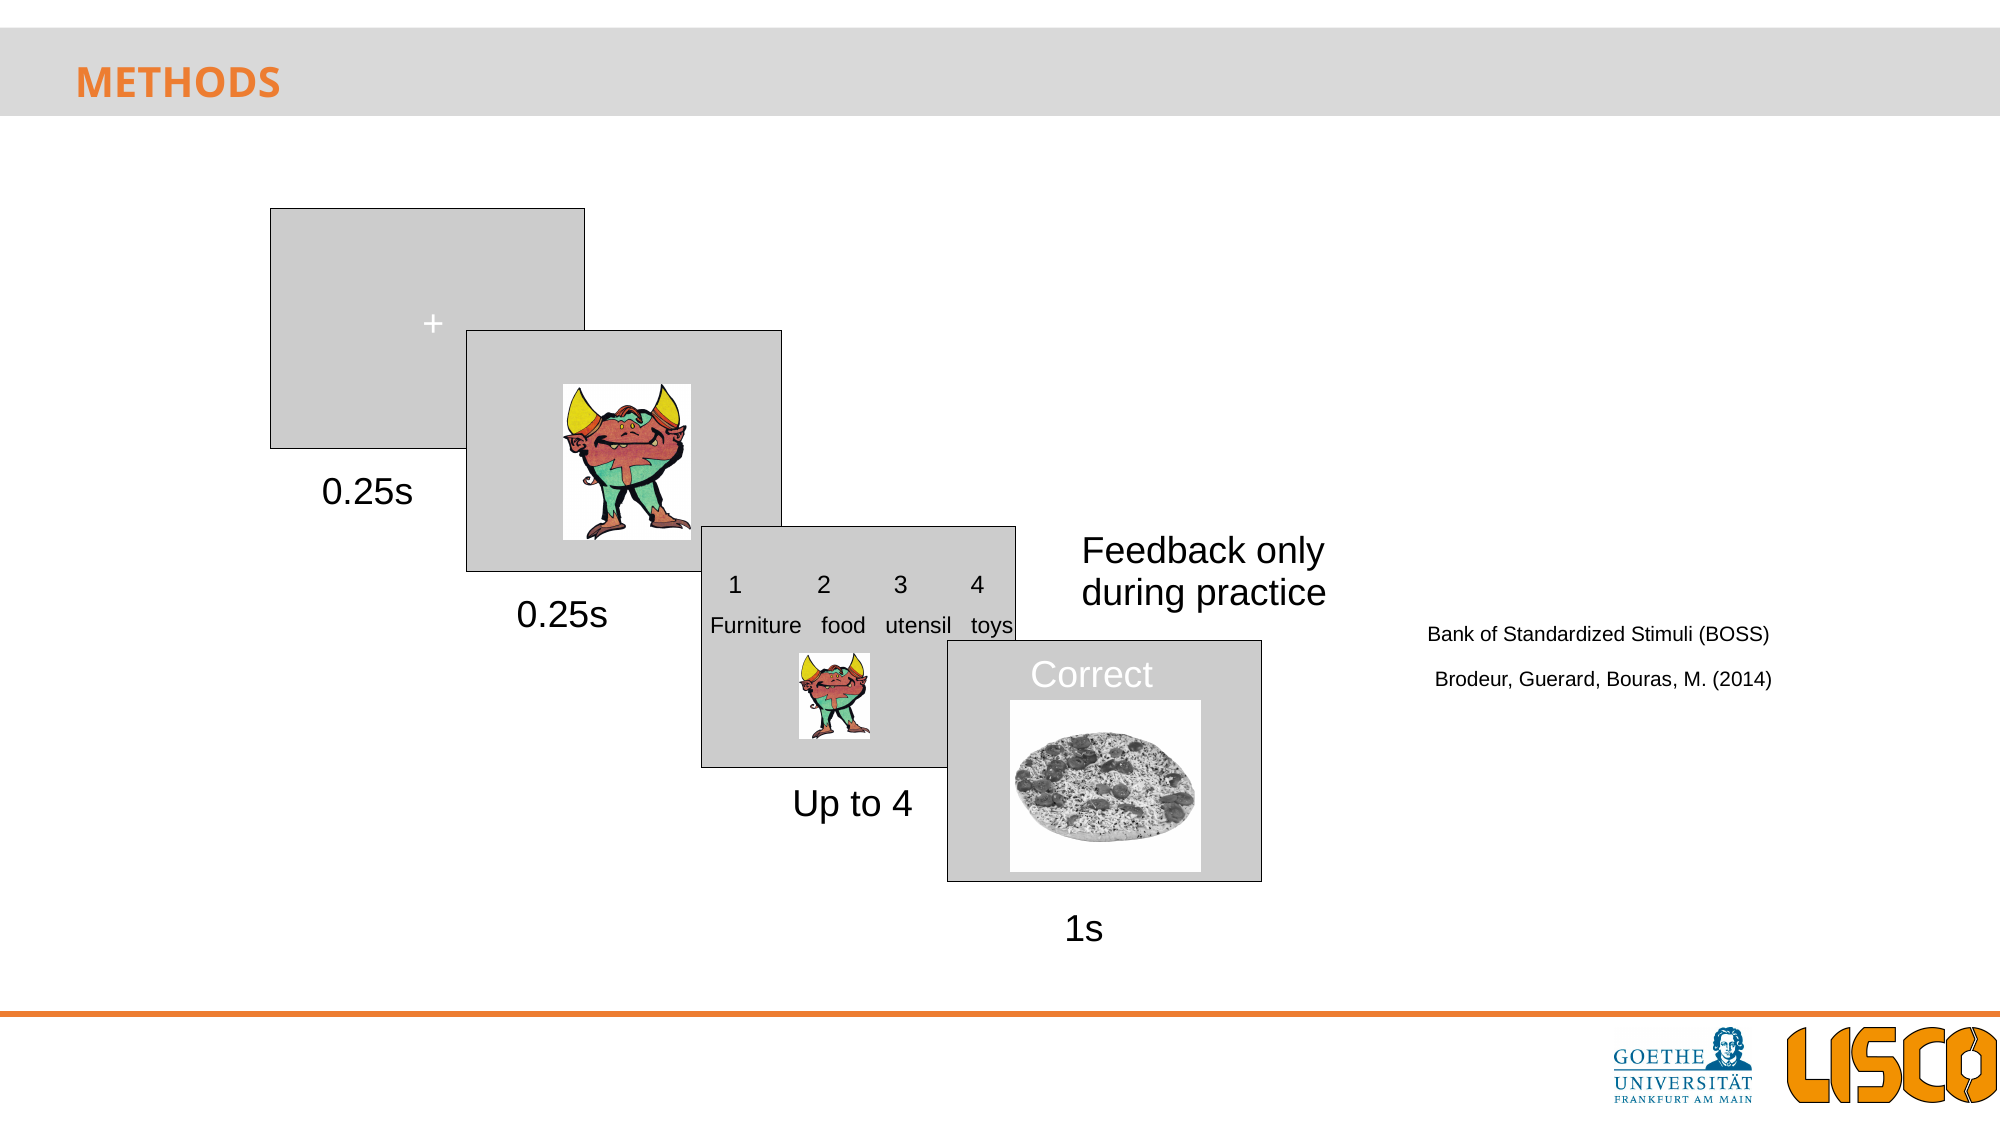

METHODS
METHODS
+
0.25s
Feedback only during practice
 1 	 2 3 4
0.25s
Furniture food utensil toys
Bank of Standardized Stimuli (BOSS)
2
Correct
Brodeur, Guerard, Bouras, M. (2014)
1s
1s
Up to 4
1s